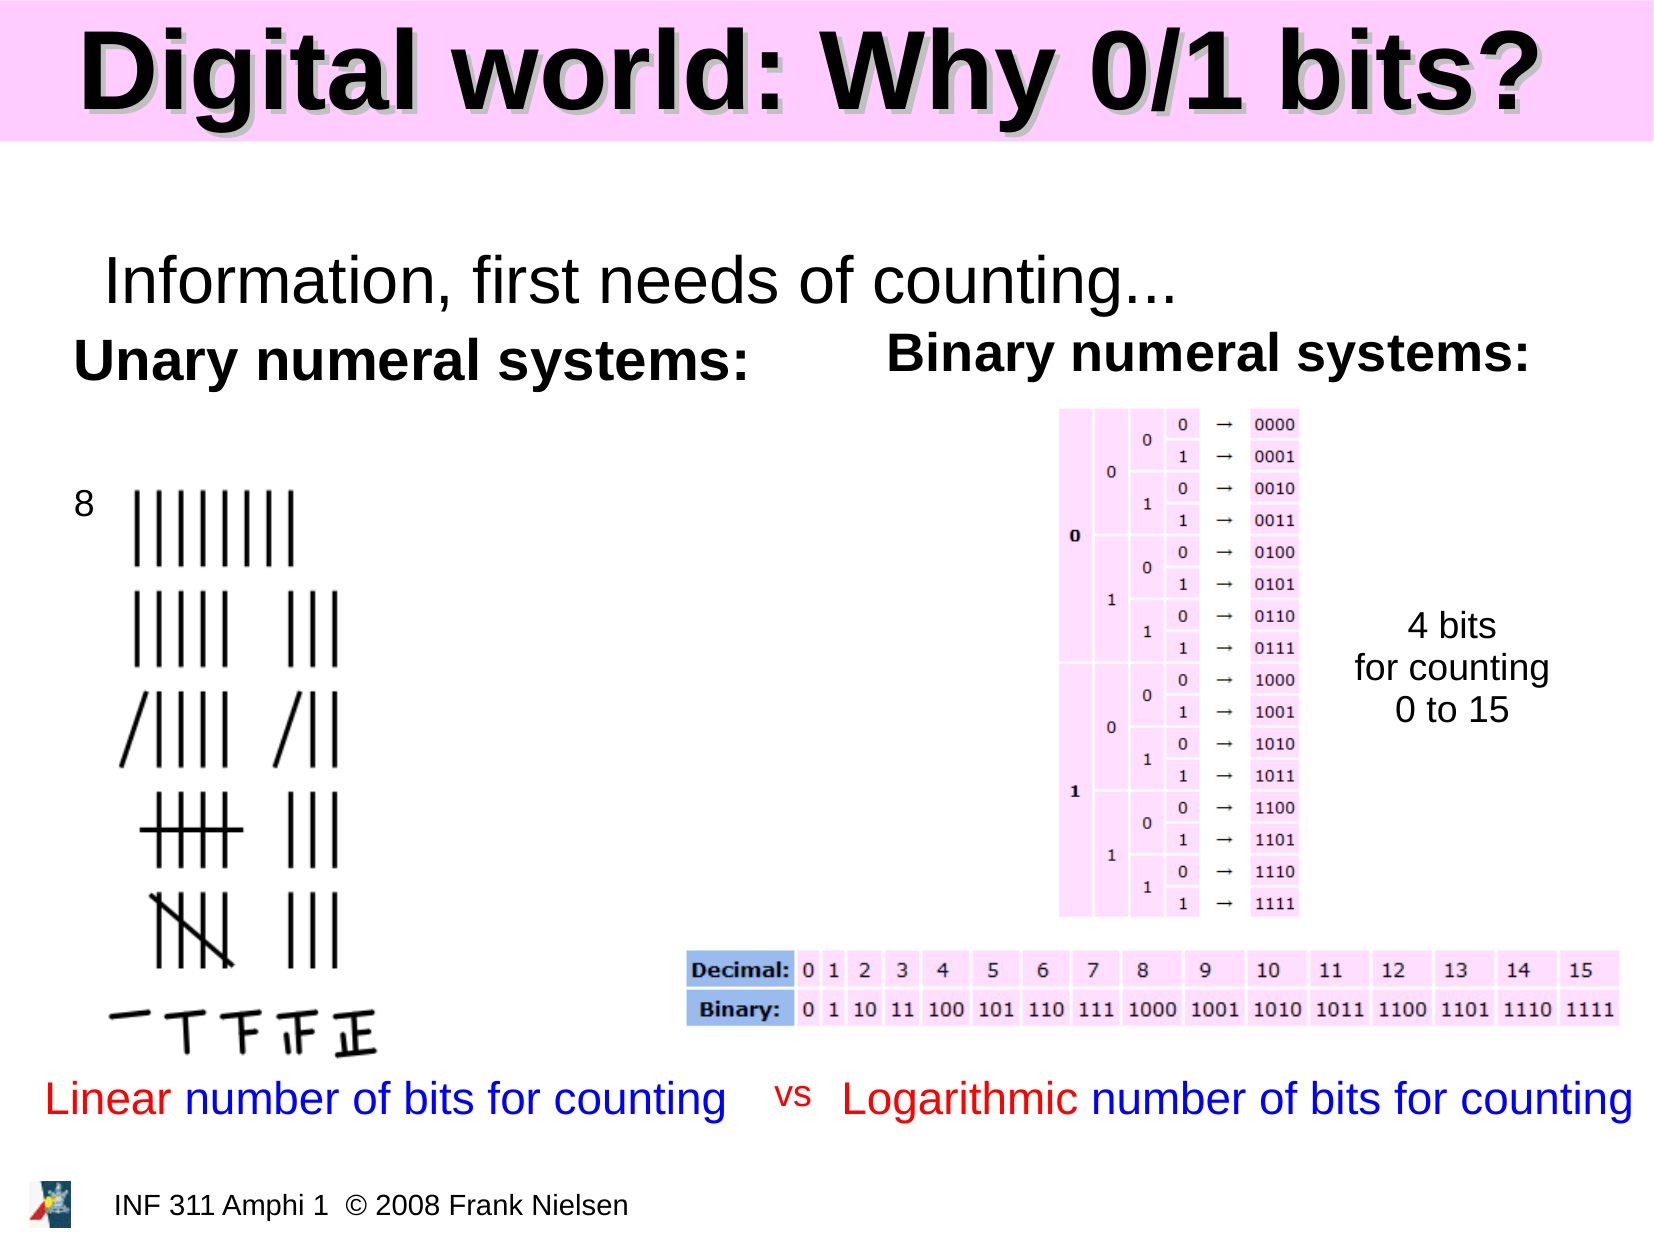

Digital world: Why 0/1 bits?
Information, first needs of counting...
Binary numeral systems:
Unary numeral systems:
8
4 bits
for counting
0 to 15
vs
Logarithmic number of bits for counting
Linear number of bits for counting